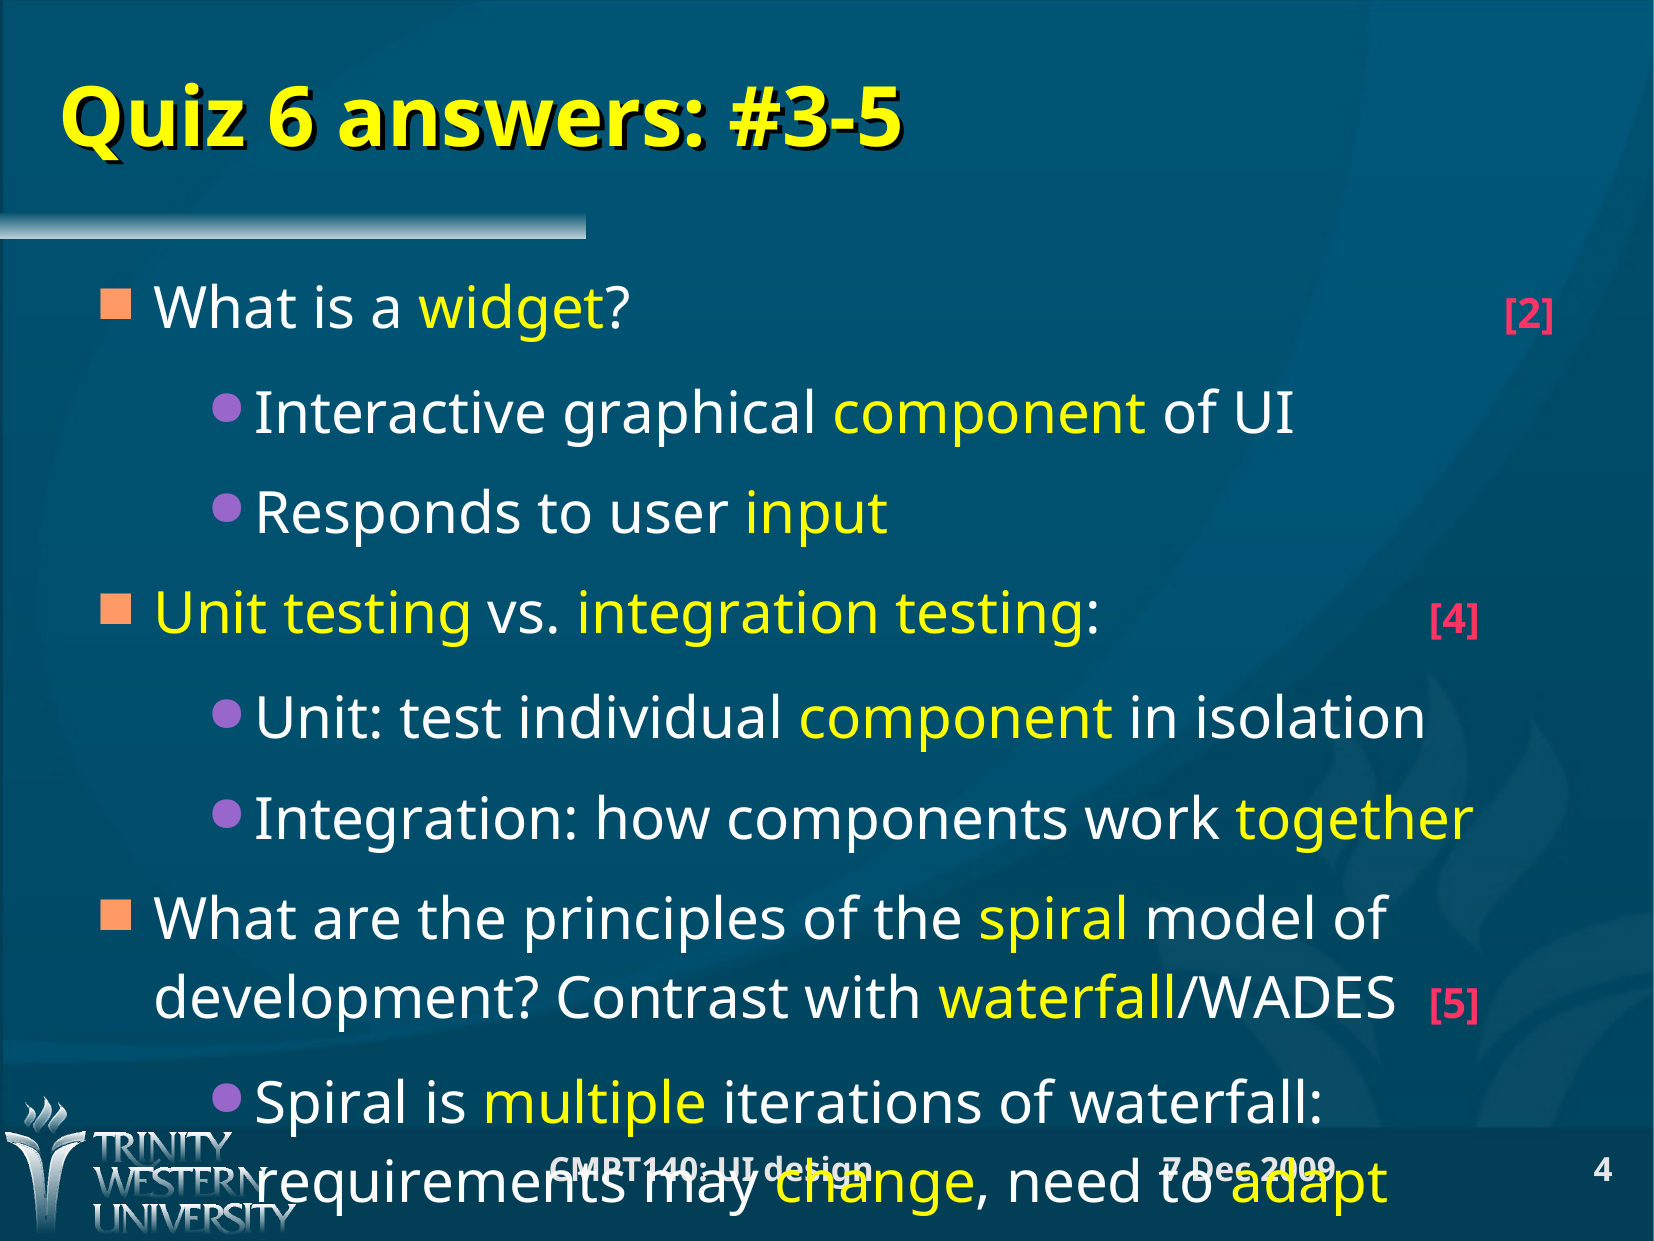

# Quiz 6 answers: #3-5
What is a widget?												[2]
Interactive graphical component of UI
Responds to user input
Unit testing vs. integration testing:					[4]
Unit: test individual component in isolation
Integration: how components work together
What are the principles of the spiral model of development? Contrast with waterfall/WADES	[5]
Spiral is multiple iterations of waterfall: requirements may change, need to adapt
CMPT140: UI design
7 Dec 2009
4